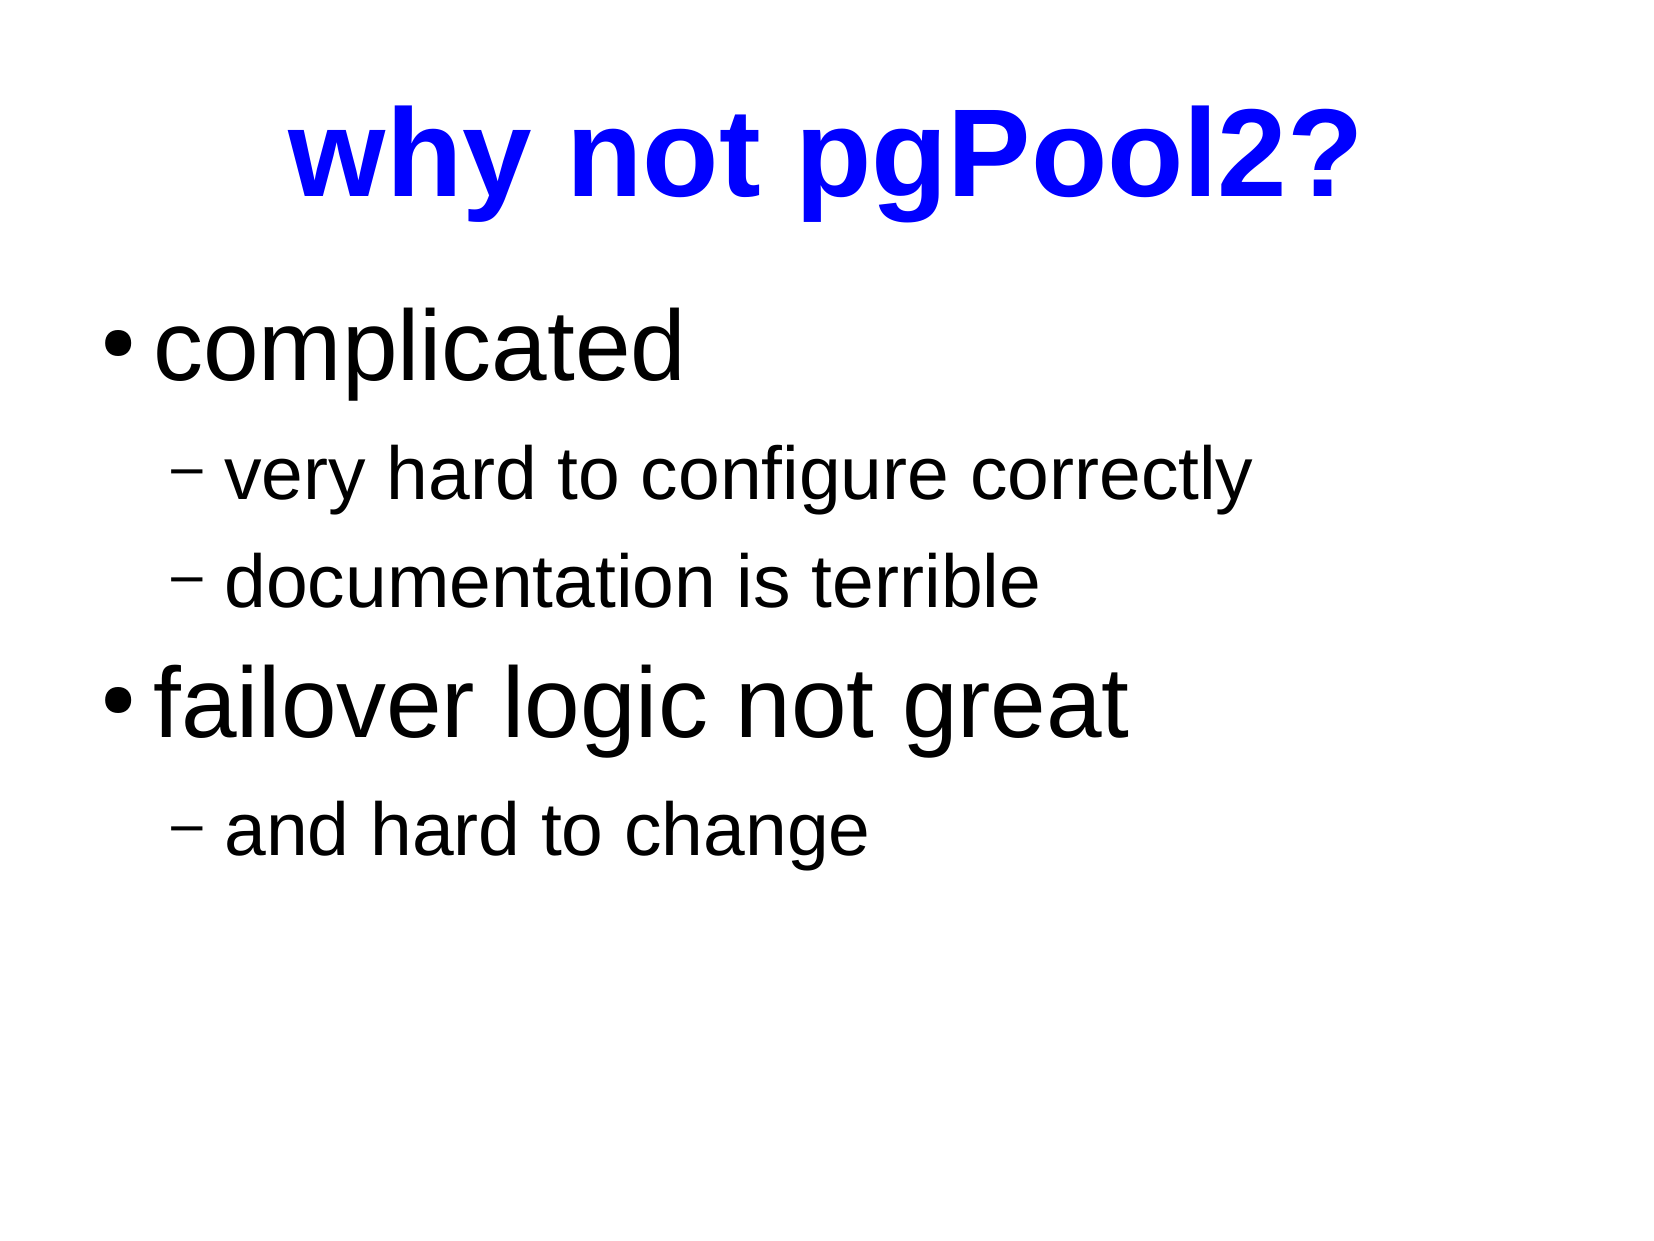

# why not pgPool2?
complicated
very hard to configure correctly
documentation is terrible
failover logic not great
and hard to change